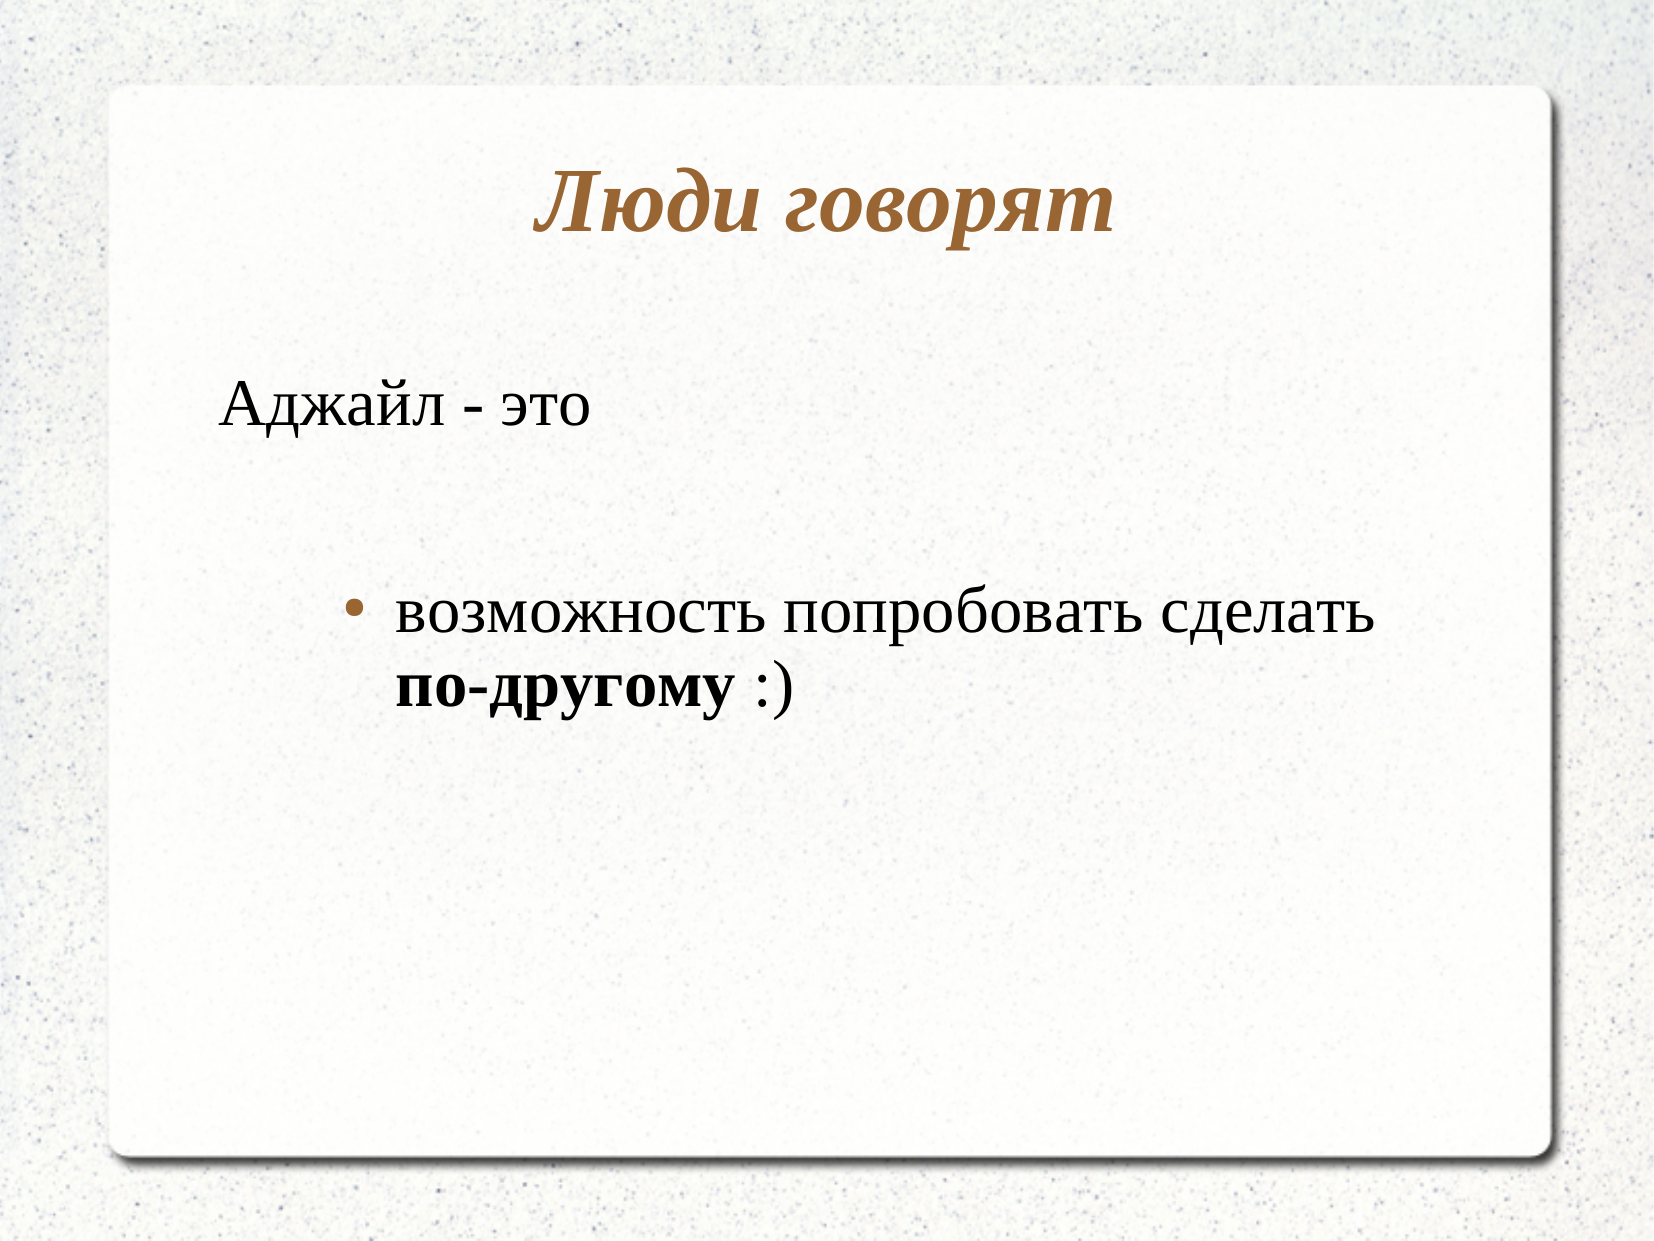

# Люди говорят
Аджайл - это
возможность попробовать сделать по-другому :)